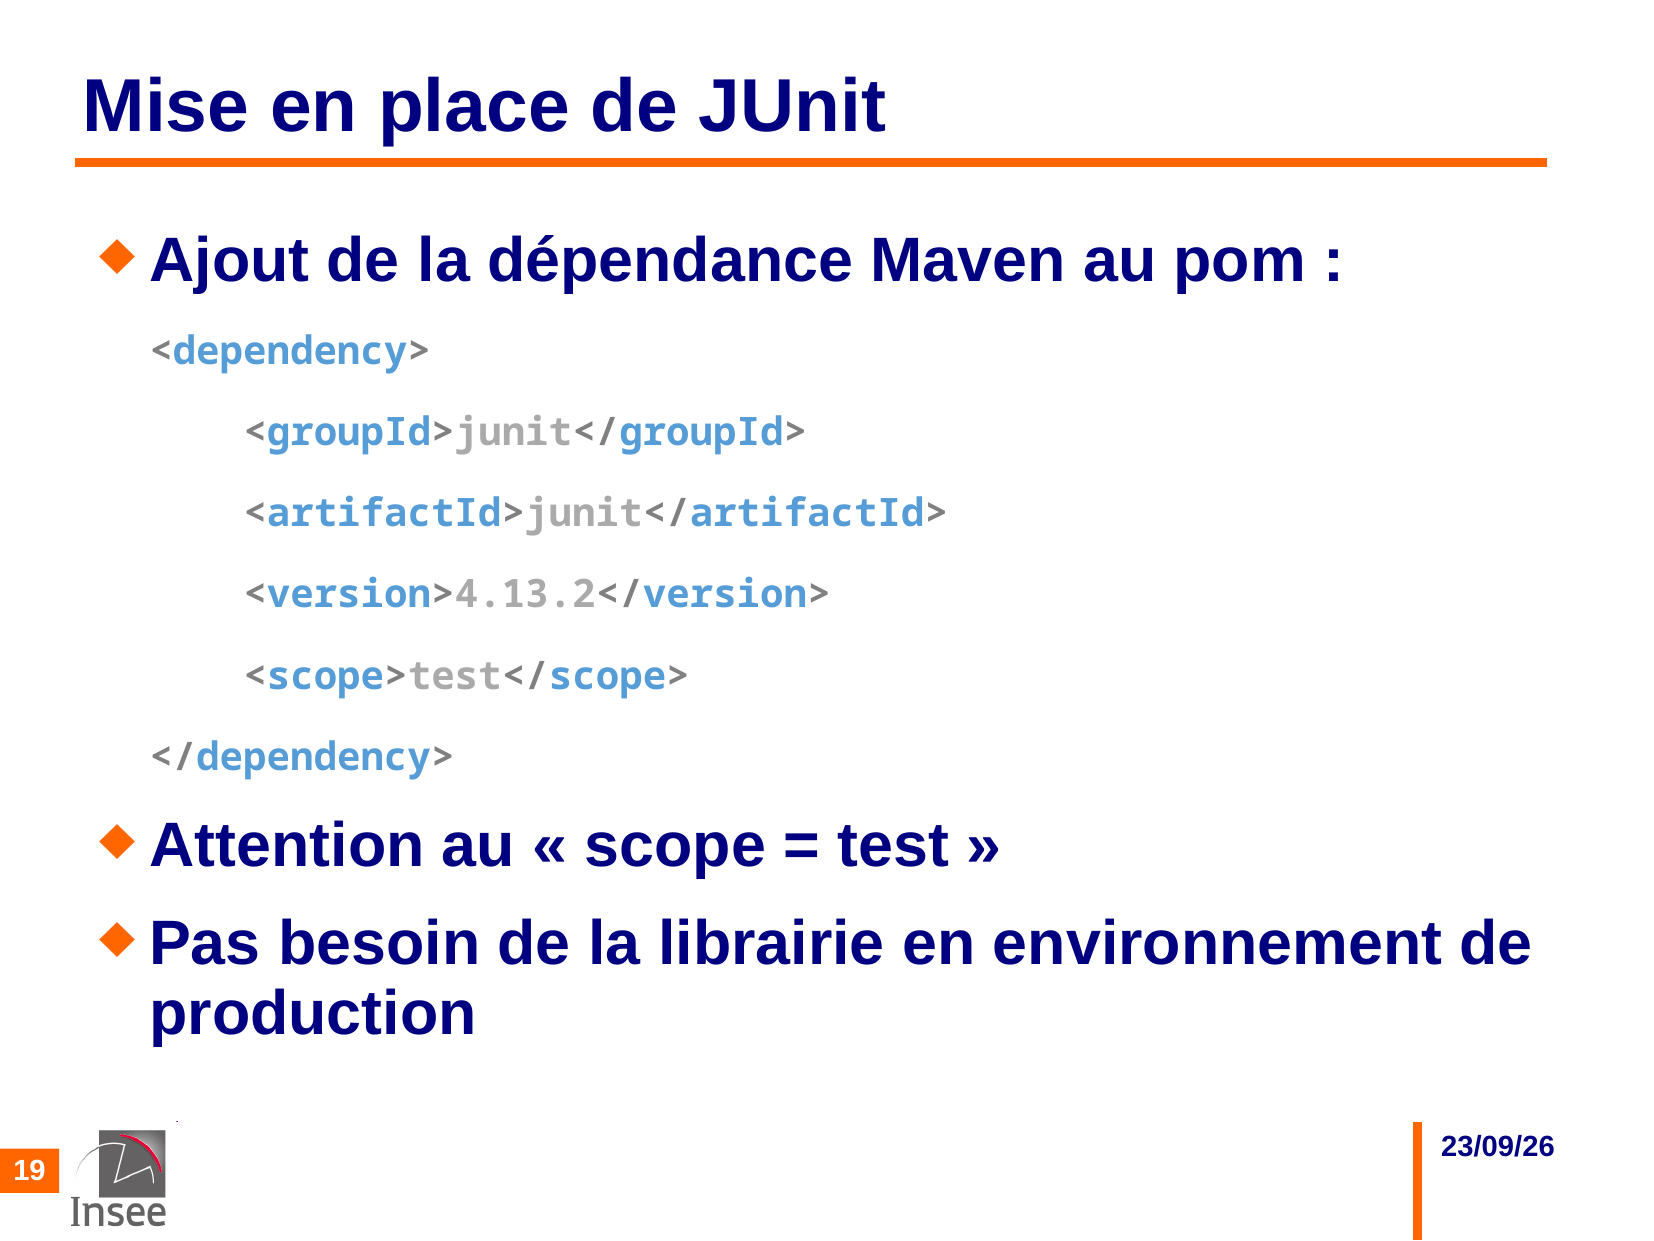

# Mise en place de JUnit
Ajout de la dépendance Maven au pom :
<dependency>
 <groupId>junit</groupId>
 <artifactId>junit</artifactId>
 <version>4.13.2</version>
 <scope>test</scope>
</dependency>
Attention au « scope = test »
Pas besoin de la librairie en environnement de production
19